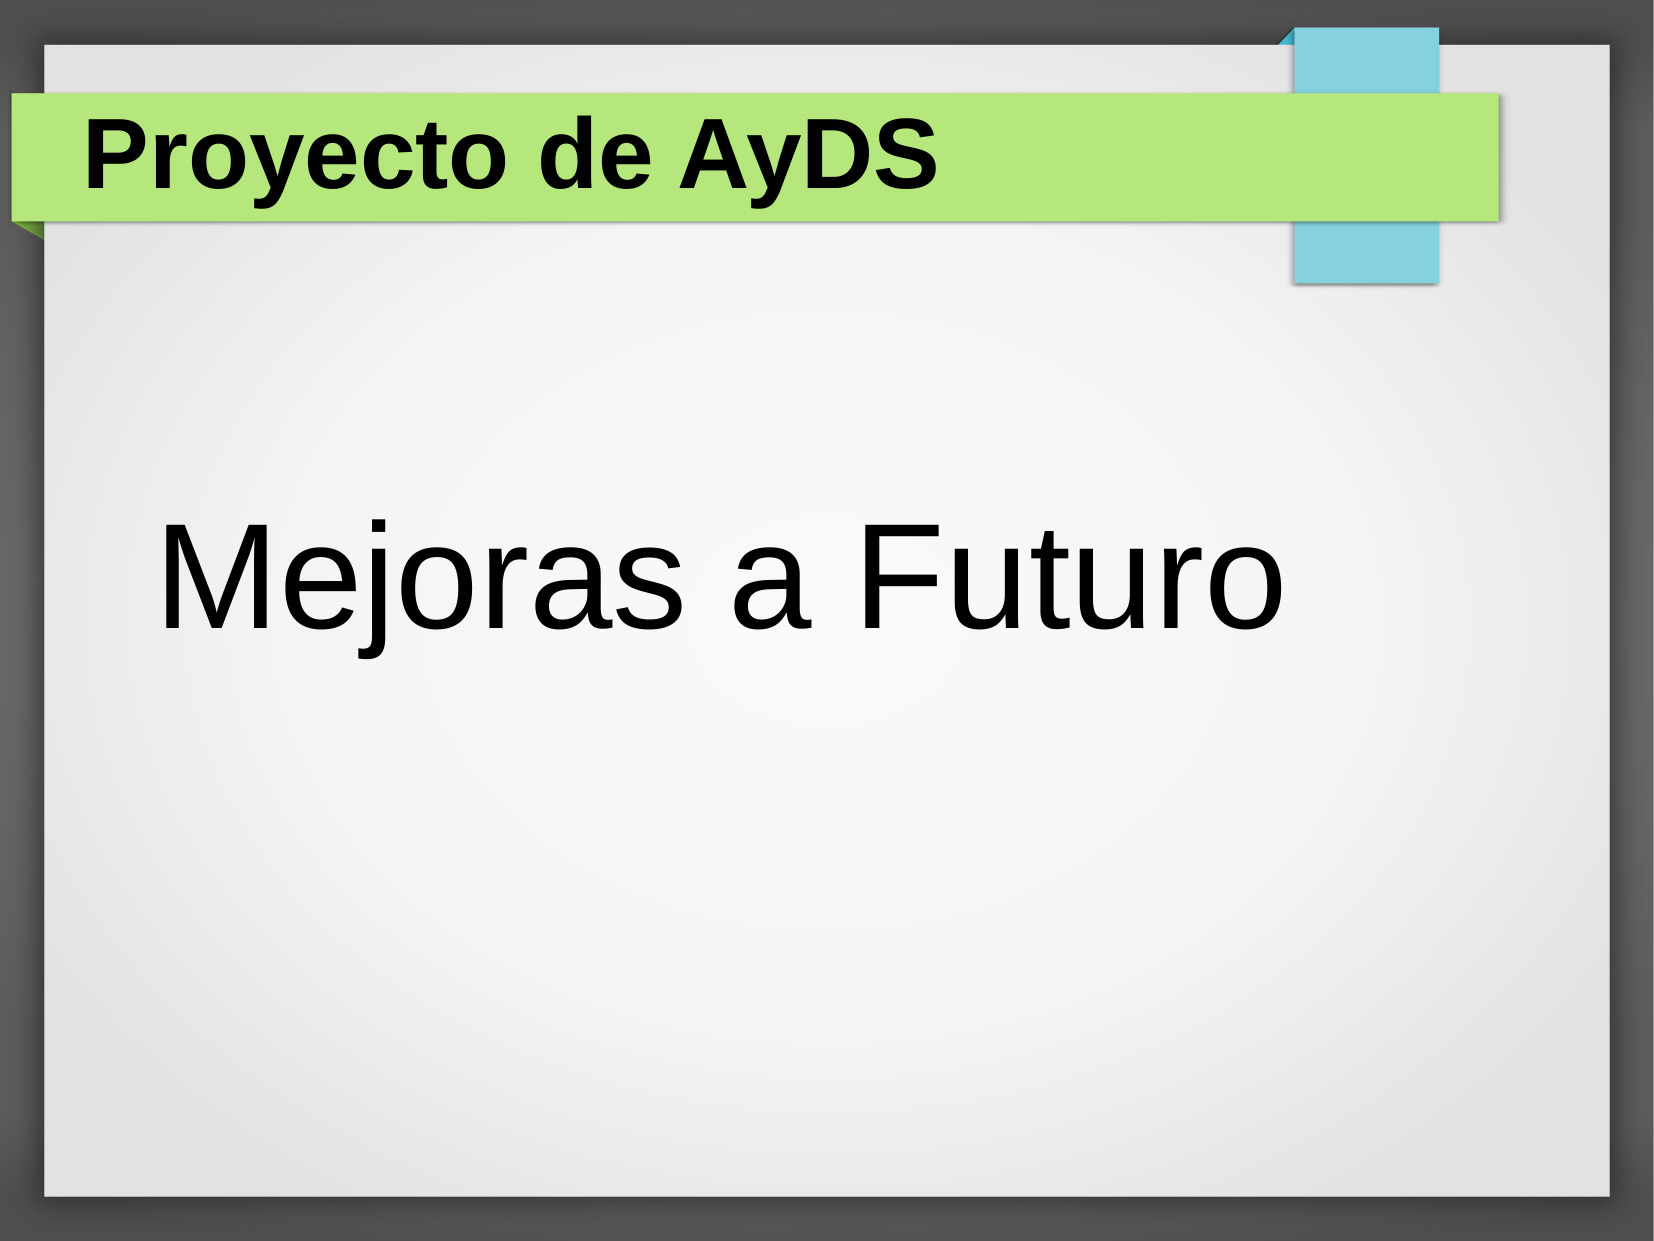

# Proyecto de AyDS
Mejoras a Futuro